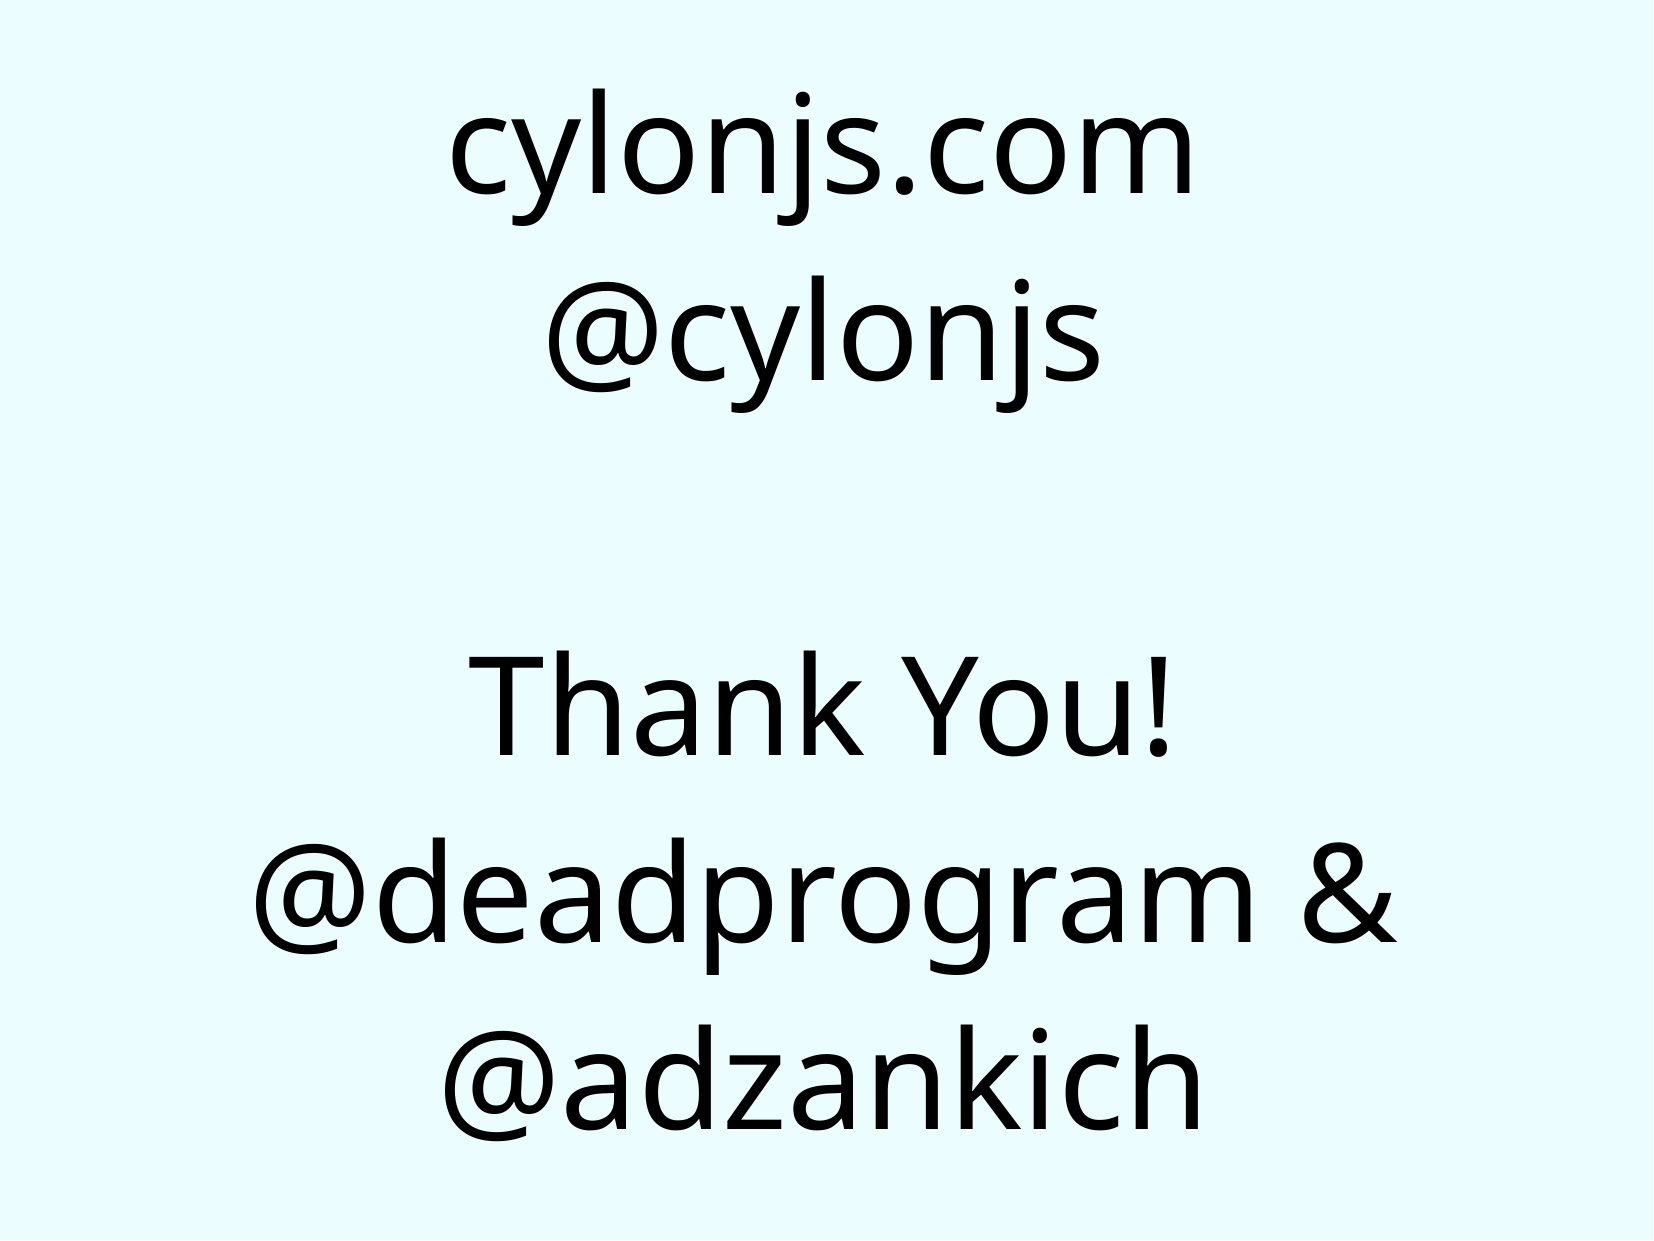

cylonjs.com
@cylonjs
Thank You!
@deadprogram & @adzankich